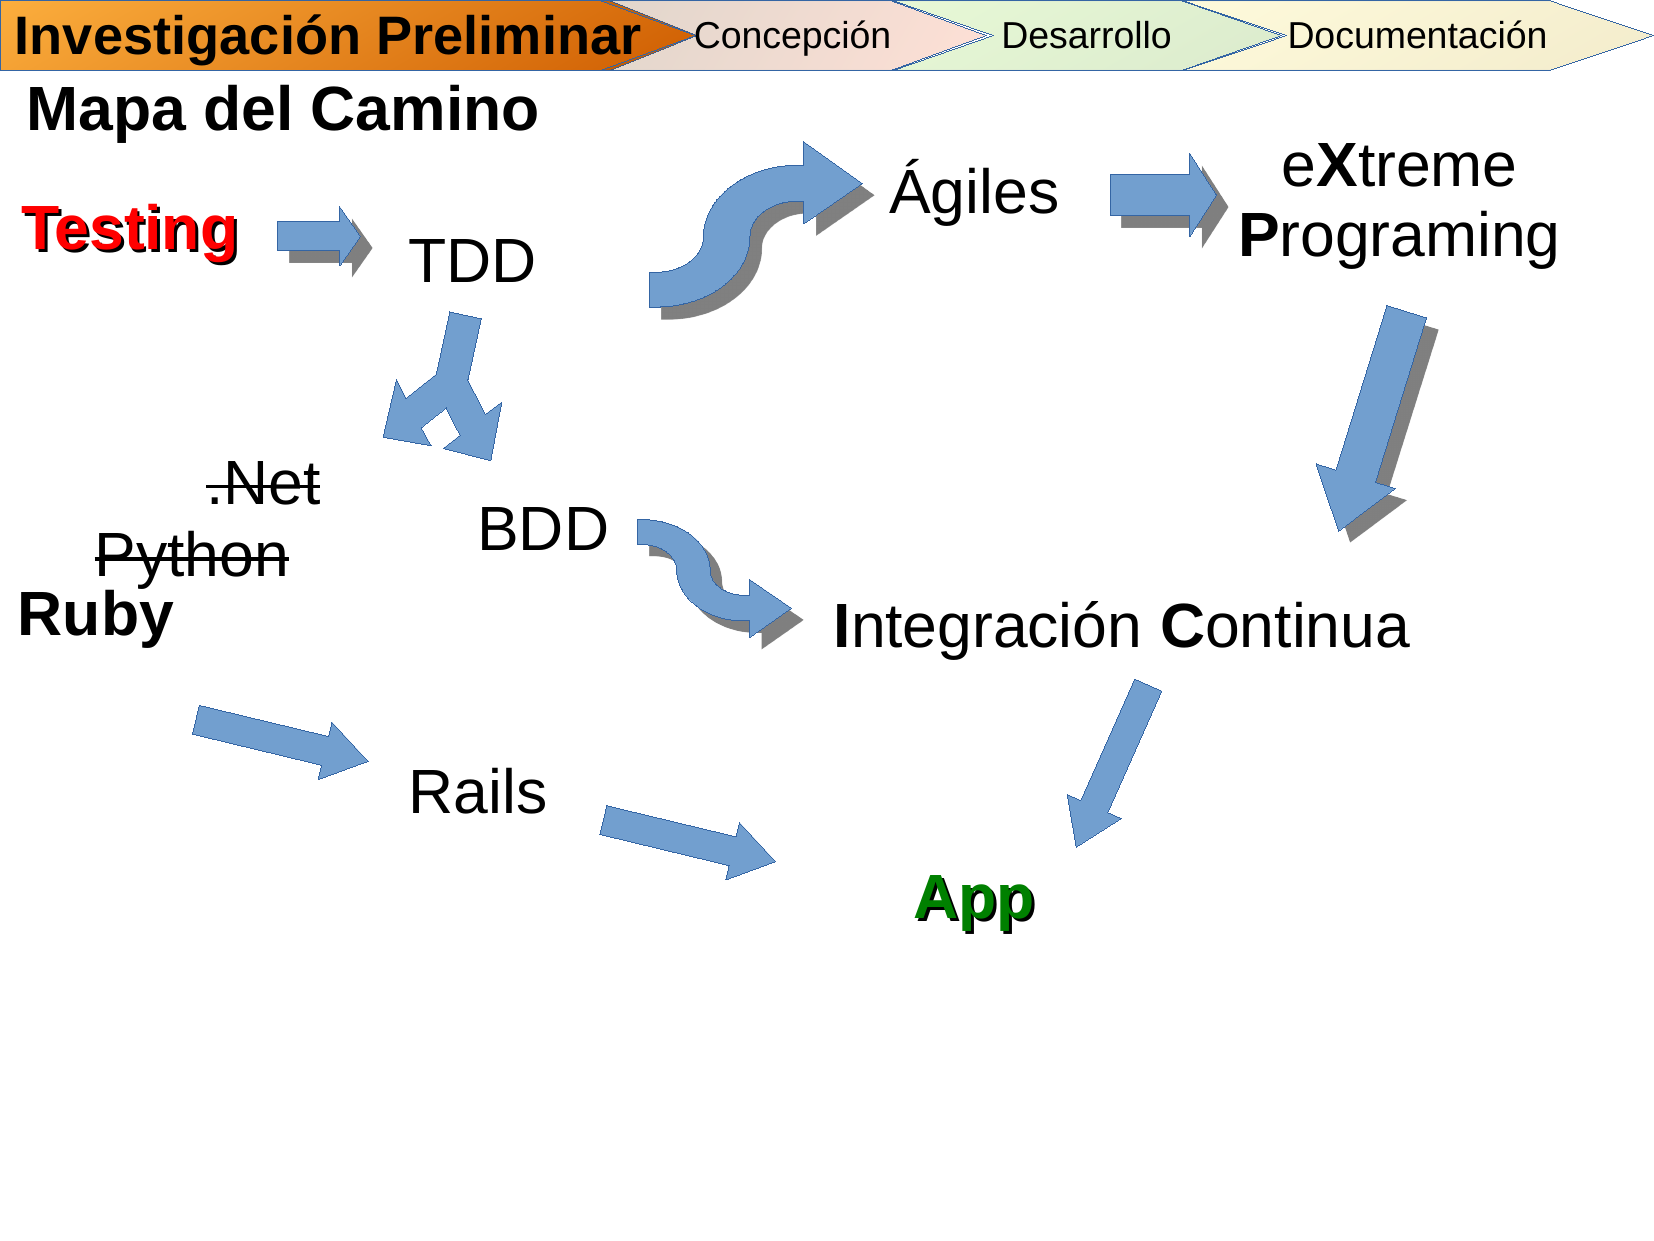

Investigación Preliminar
Concepción
Desarrollo
Documentación
Mapa del Camino
eXtreme Programing
Ágiles
Testing
TDD
.Net
BDD
Python
# Integración Continua
Ruby
Rails
App